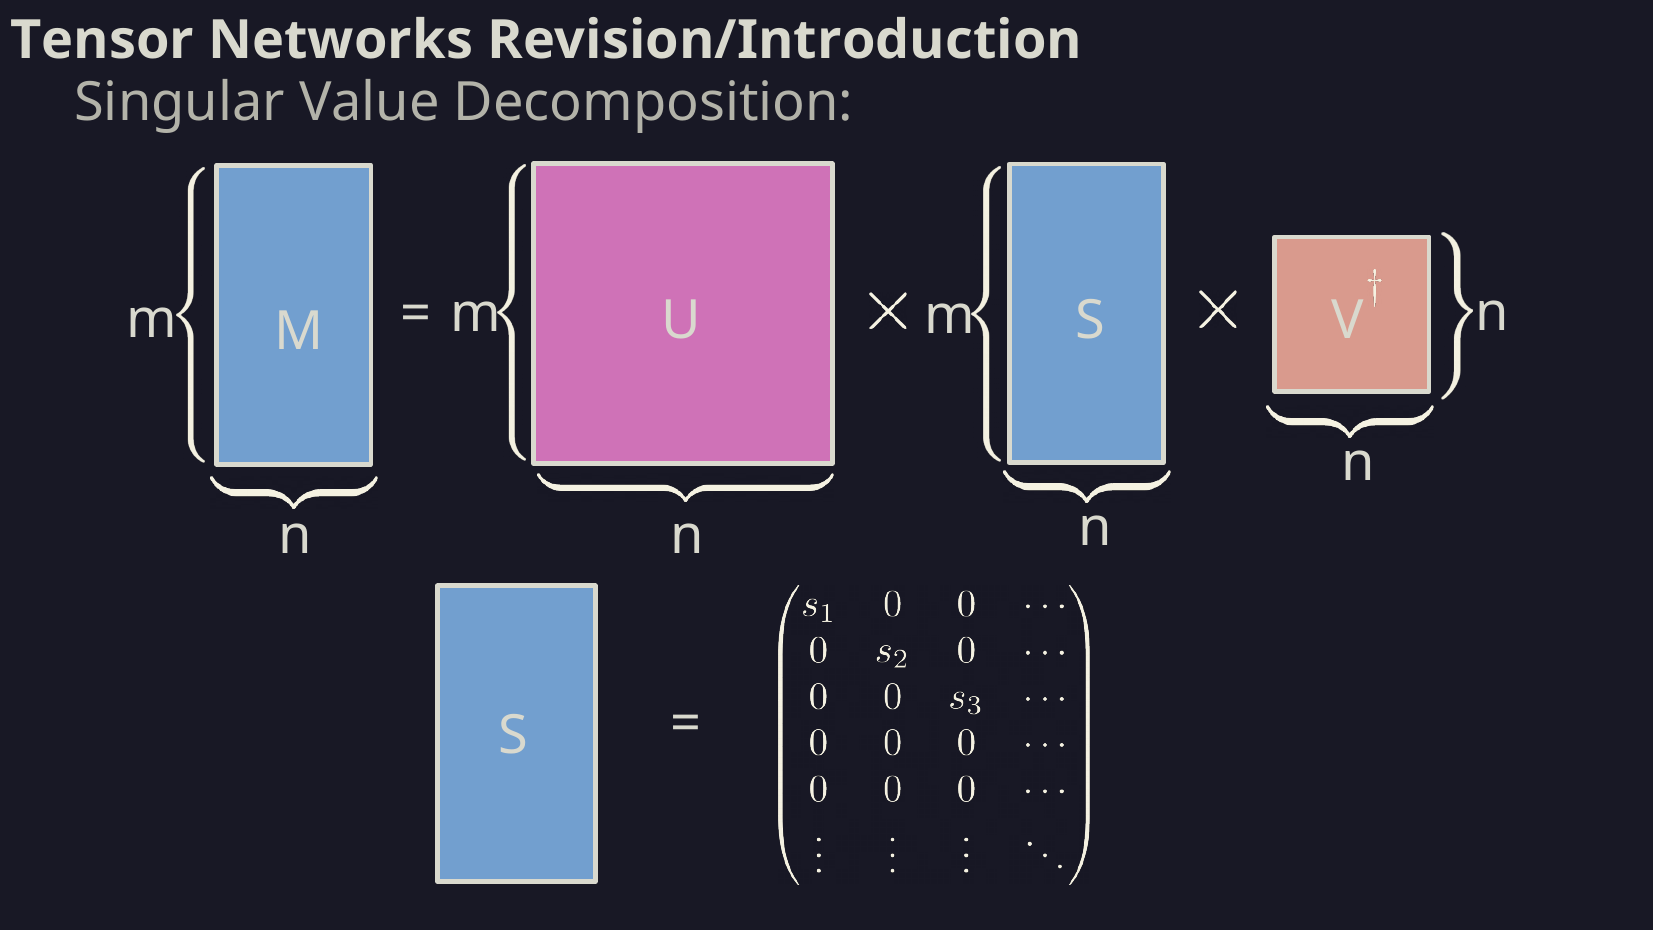

Tensor Networks Revision/Introduction
Singular Value Decomposition:
n
=
m
m
m
U
S
V
M
n
n
n
n
=
S